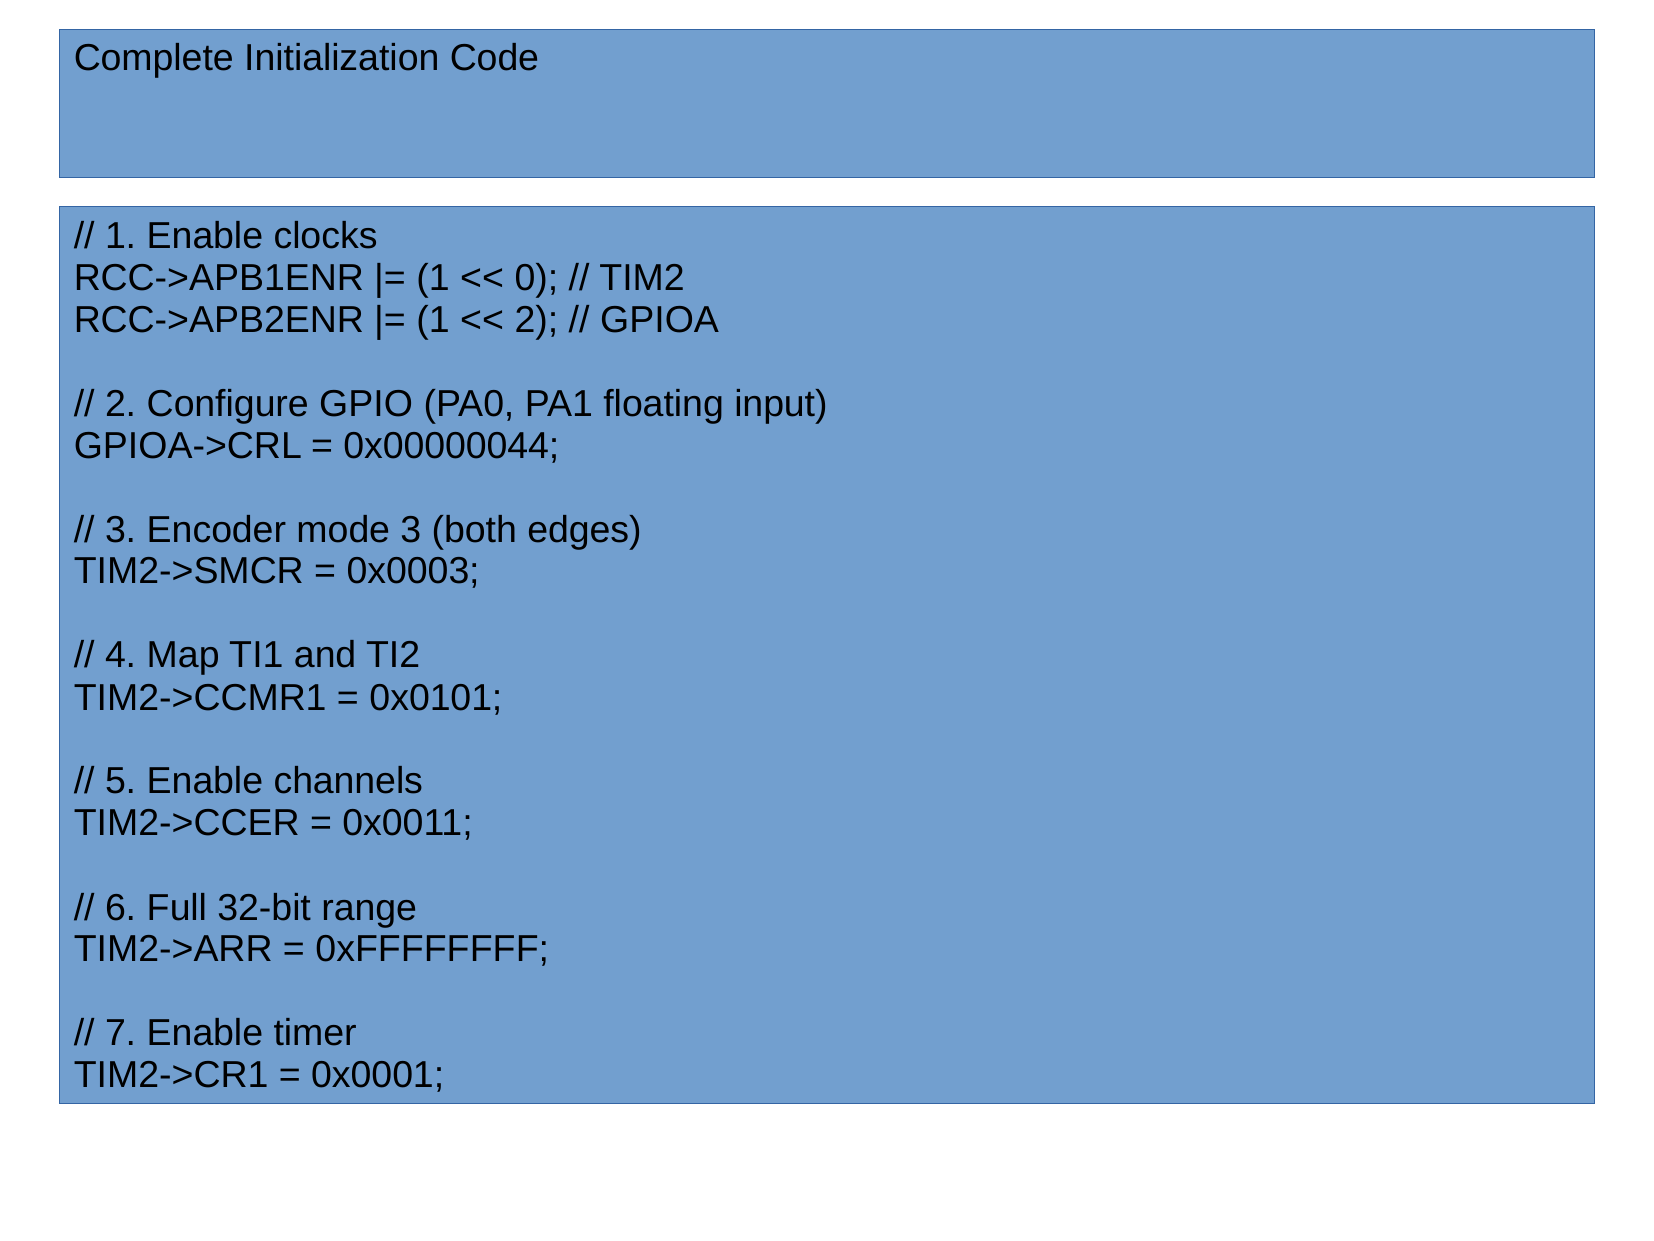

Complete Initialization Code
// 1. Enable clocks
RCC->APB1ENR |= (1 << 0); // TIM2
RCC->APB2ENR |= (1 << 2); // GPIOA
// 2. Configure GPIO (PA0, PA1 floating input)
GPIOA->CRL = 0x00000044;
// 3. Encoder mode 3 (both edges)
TIM2->SMCR = 0x0003;
// 4. Map TI1 and TI2
TIM2->CCMR1 = 0x0101;
// 5. Enable channels
TIM2->CCER = 0x0011;
// 6. Full 32-bit range
TIM2->ARR = 0xFFFFFFFF;
// 7. Enable timer
TIM2->CR1 = 0x0001;